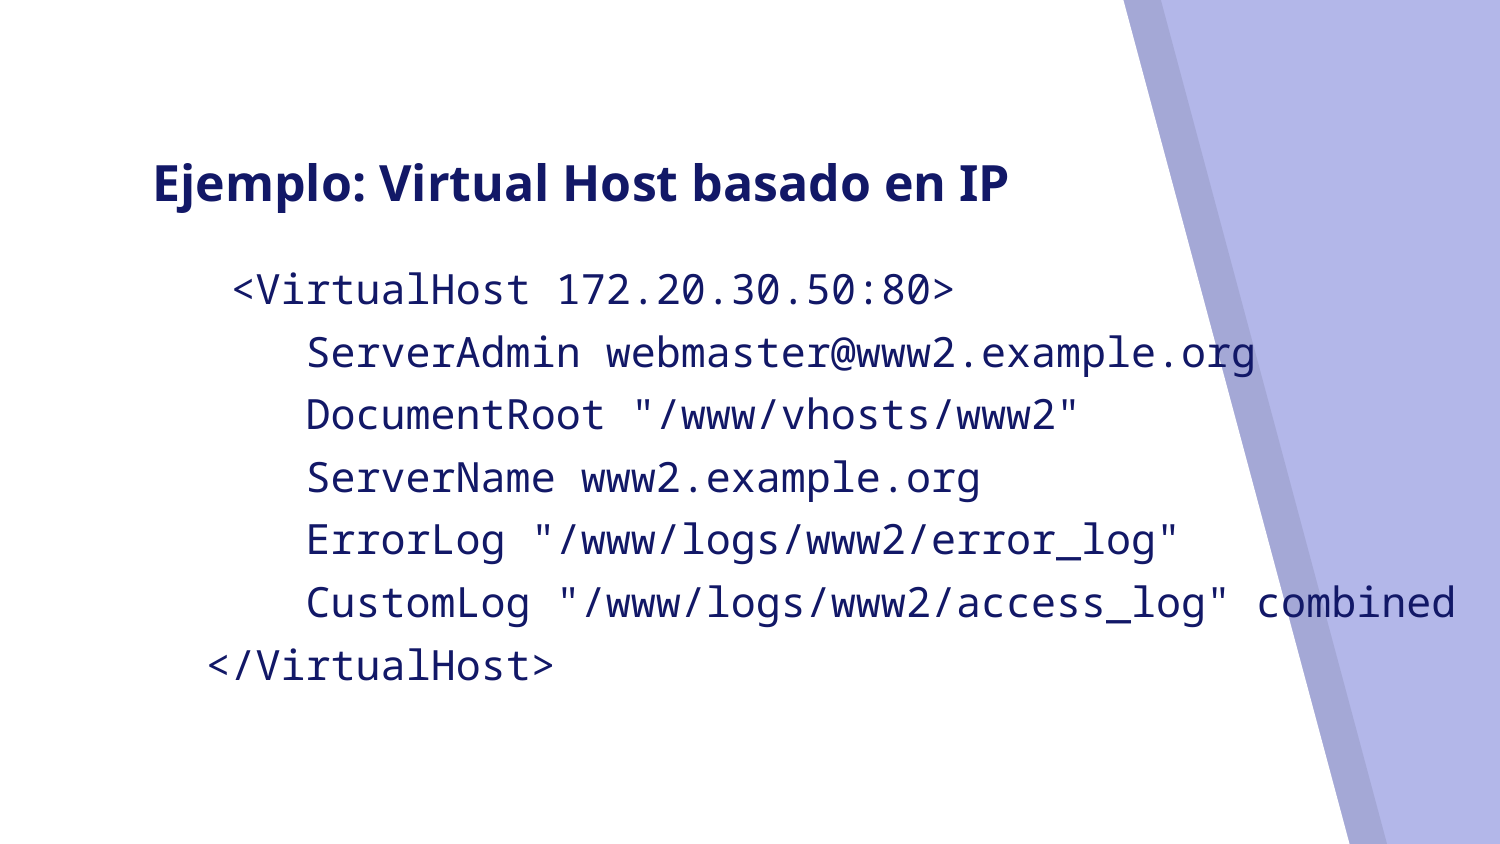

# Ejemplo: Virtual Host basado en IP
 <VirtualHost 172.20.30.50:80>
 ServerAdmin webmaster@www2.example.org
 DocumentRoot "/www/vhosts/www2"
 ServerName www2.example.org
 ErrorLog "/www/logs/www2/error_log"
 CustomLog "/www/logs/www2/access_log" combined
</VirtualHost>